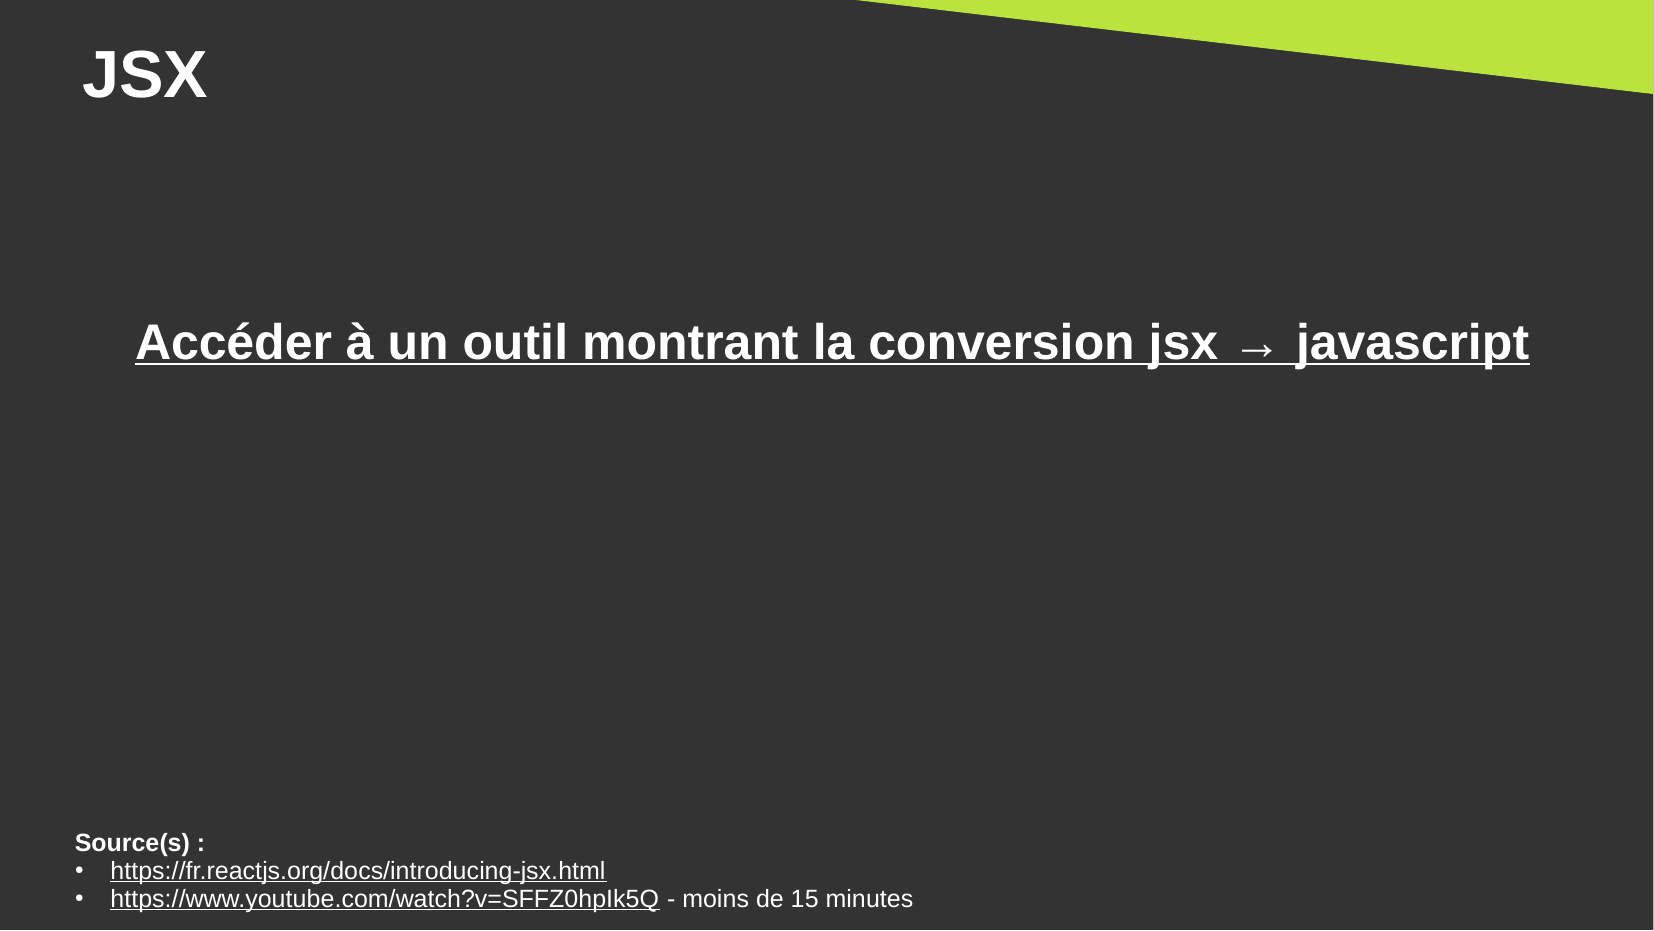

# JSX
Accéder à un outil montrant la conversion jsx → javascript
Source(s) :
https://fr.reactjs.org/docs/introducing-jsx.html
https://www.youtube.com/watch?v=SFFZ0hpIk5Q - moins de 15 minutes